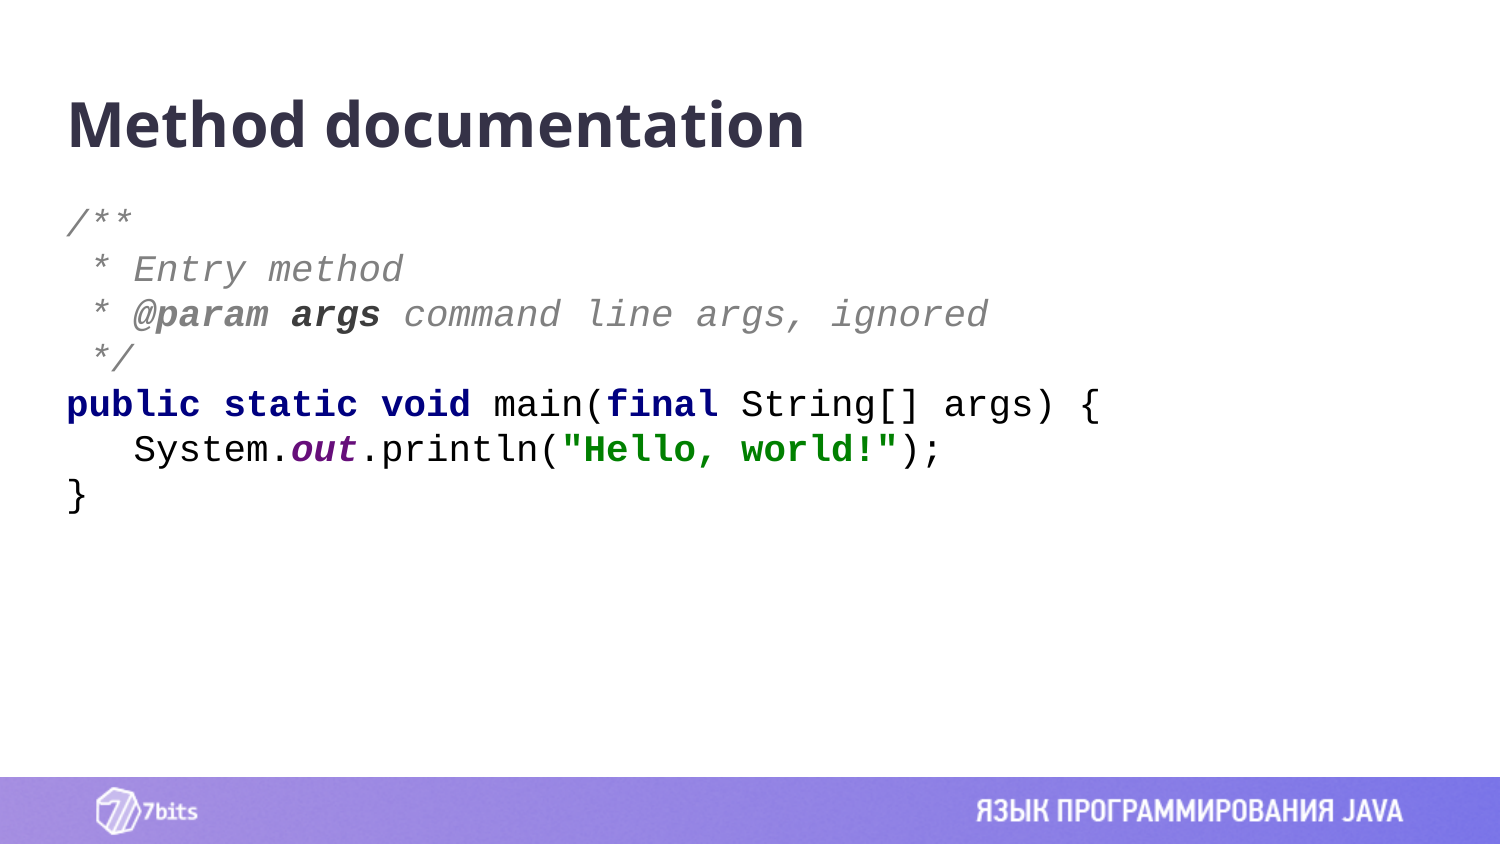

# Method documentation
/**
 * Entry method
 * @param args command line args, ignored
 */
public static void main(final String[] args) {
 System.out.println("Hello, world!");
}